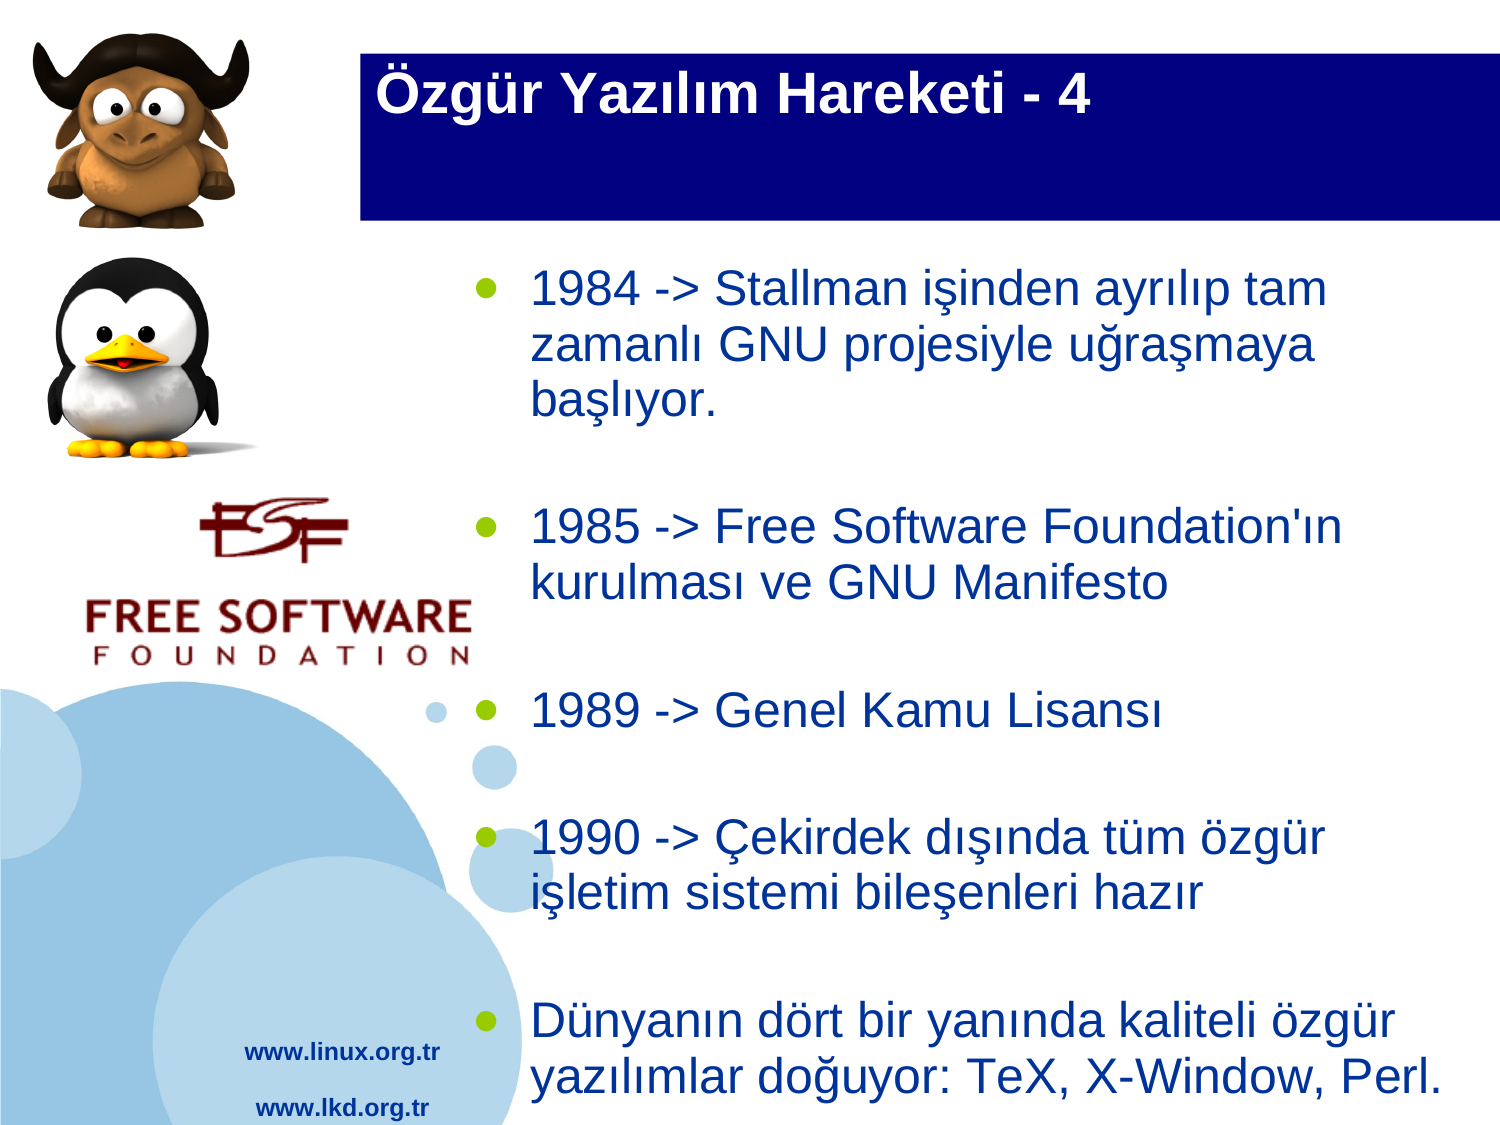

# Özgür Yazılım Hareketi - 4
1984 -> Stallman işinden ayrılıp tam zamanlı GNU projesiyle uğraşmaya başlıyor.
1985 -> Free Software Foundation'ın kurulması ve GNU Manifesto
1989 -> Genel Kamu Lisansı
1990 -> Çekirdek dışında tüm özgür işletim sistemi bileşenleri hazır
Dünyanın dört bir yanında kaliteli özgür yazılımlar doğuyor: TeX, X-Window, Perl.